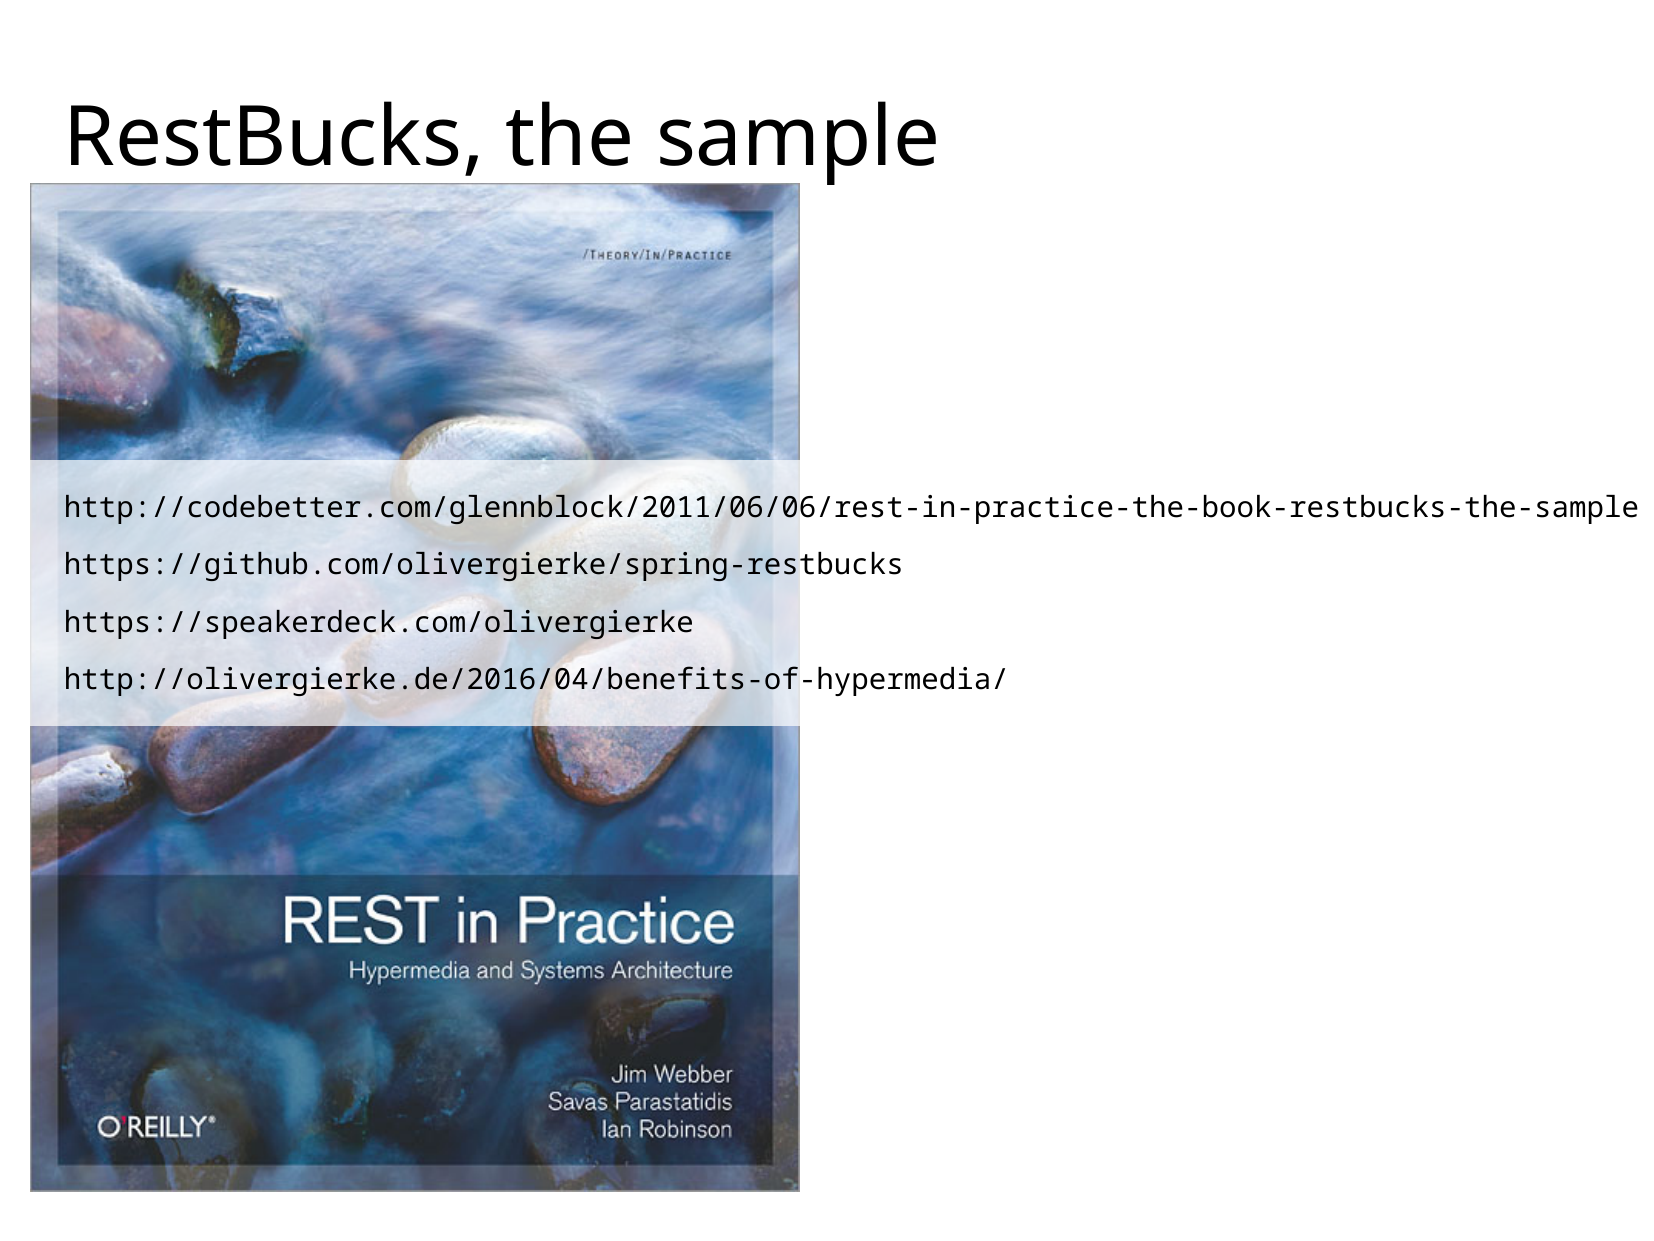

RestBucks, the sample
http://codebetter.com/glennblock/2011/06/06/rest-in-practice-the-book-restbucks-the-sample
https://github.com/olivergierke/spring-restbucks
https://speakerdeck.com/olivergierke
http://olivergierke.de/2016/04/benefits-of-hypermedia/